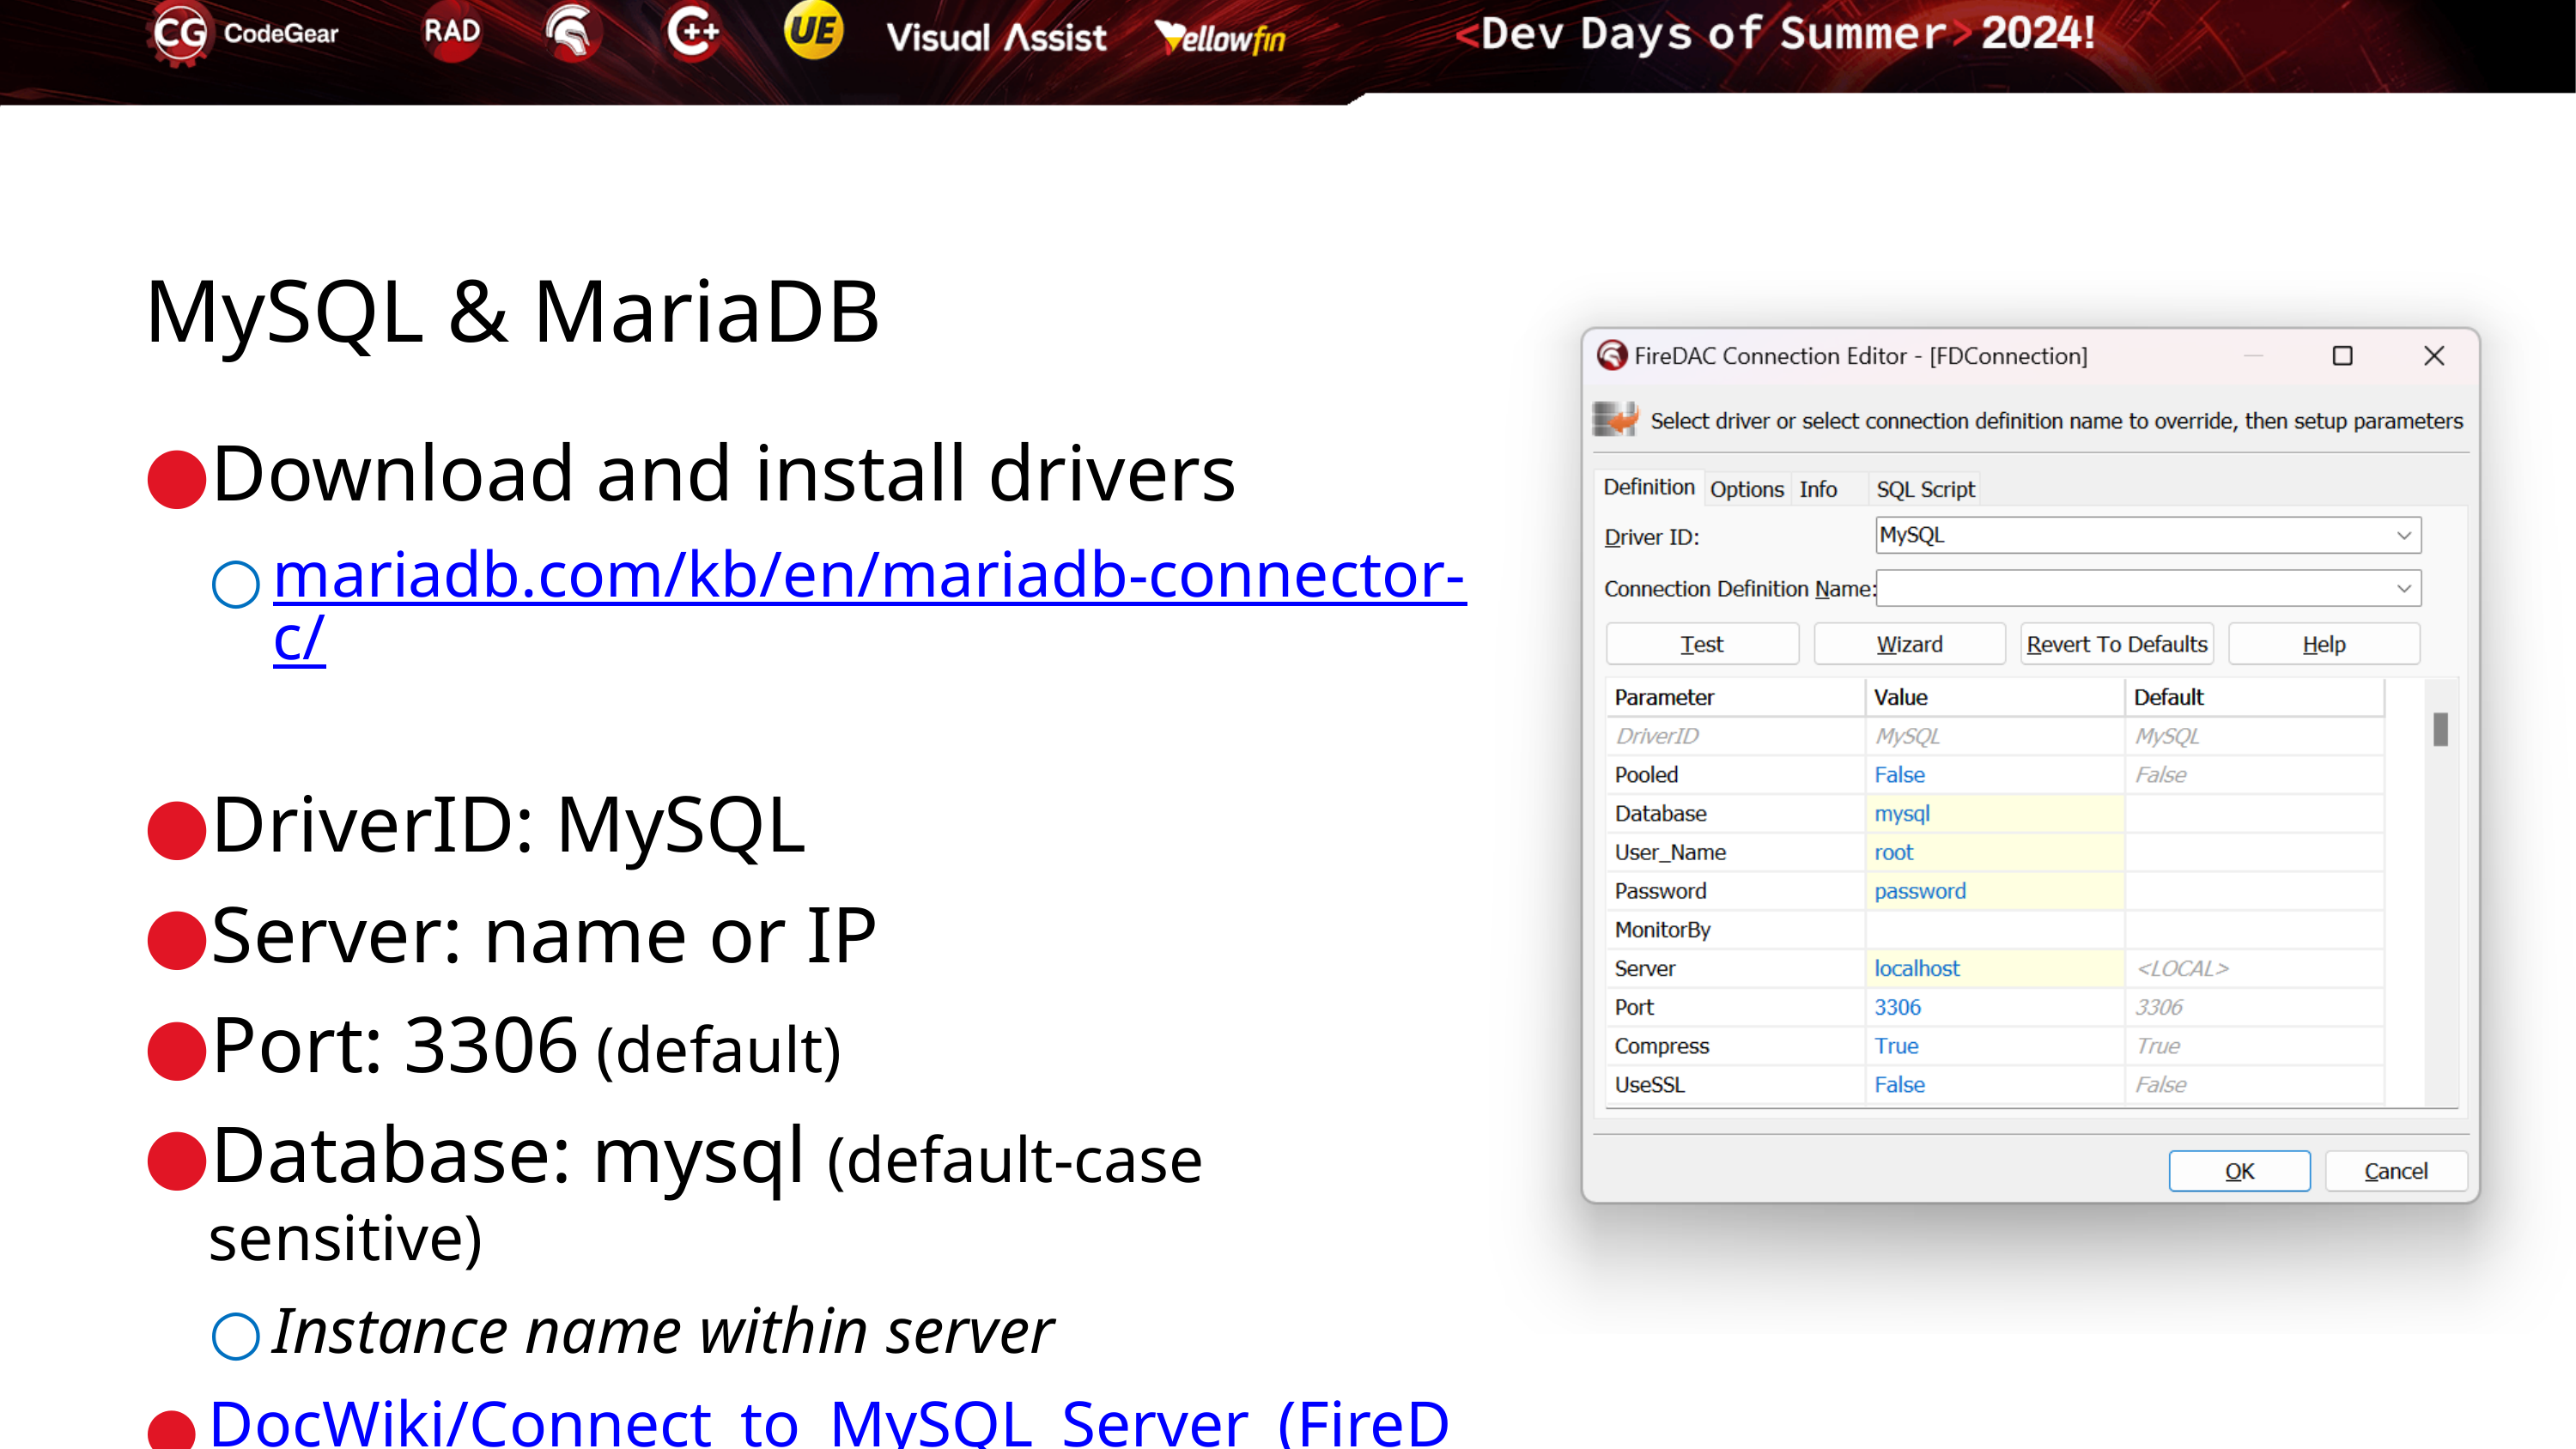

# MySQL & MariaDB
Download and install drivers
mariadb.com/kb/en/mariadb-connector-c/
DriverID: MySQL
Server: name or IP
Port: 3306 (default)
Database: mysql (default-case sensitive)
Instance name within server
DocWiki/Connect_to_MySQL_Server_(FireDAC)